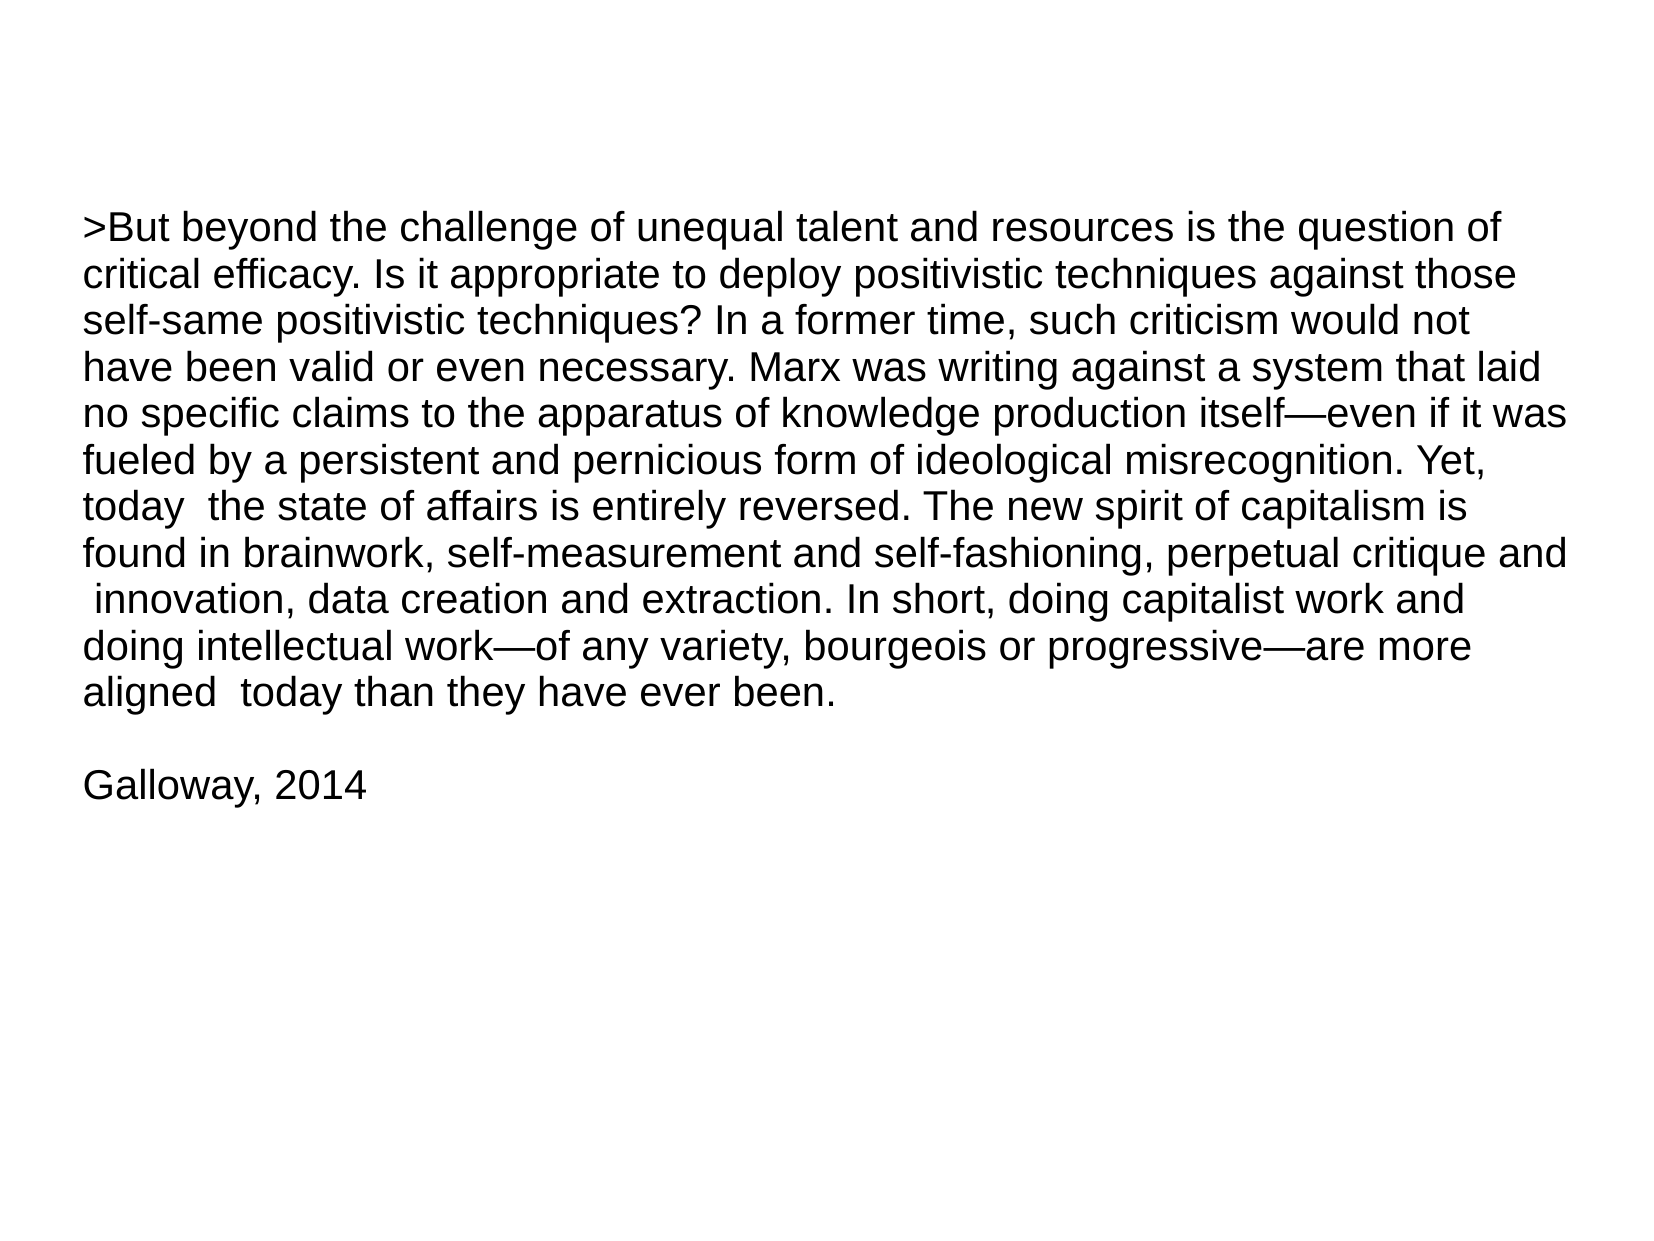

# >But beyond the challenge of unequal talent and resources is the question of critical efficacy. Is it appropriate to deploy positivistic techniques against those self-same positivistic techniques? In a former time, such criticism would not have been valid or even necessary. Marx was writing against a system that laid no specific claims to the apparatus of knowledge production itself—even if it was fueled by a persistent and pernicious form of ideological misrecognition. Yet, today the state of affairs is entirely reversed. The new spirit of capitalism is found in brainwork, self-measurement and self-fashioning, perpetual critique and innovation, data creation and extraction. In short, doing capitalist work and doing intellectual work—of any variety, bourgeois or progressive—are more aligned today than they have ever been.
Galloway, 2014